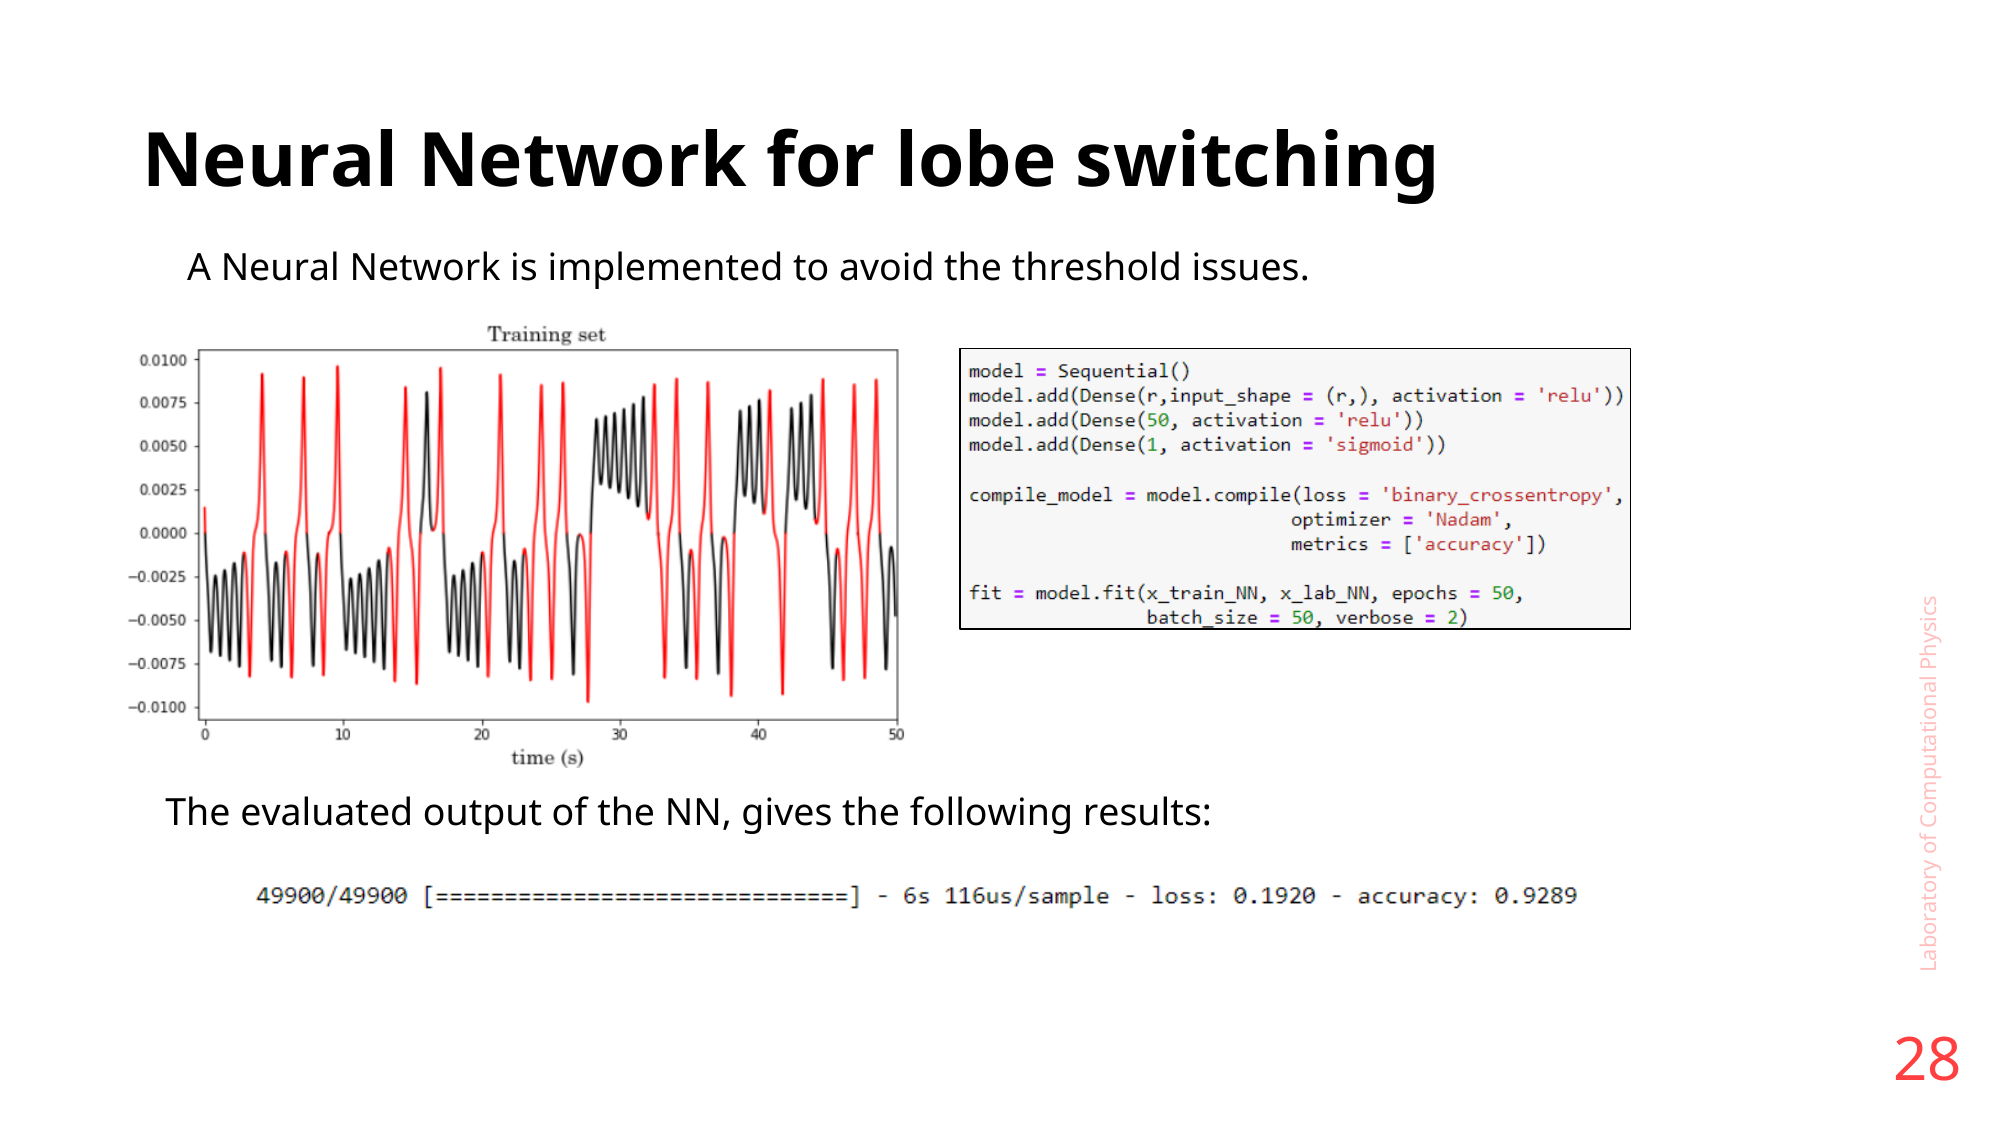

# Neural Network for lobe switching
A Neural Network is implemented to avoid the threshold issues.
Laboratory of Computational Physics
The evaluated output of the NN, gives the following results: